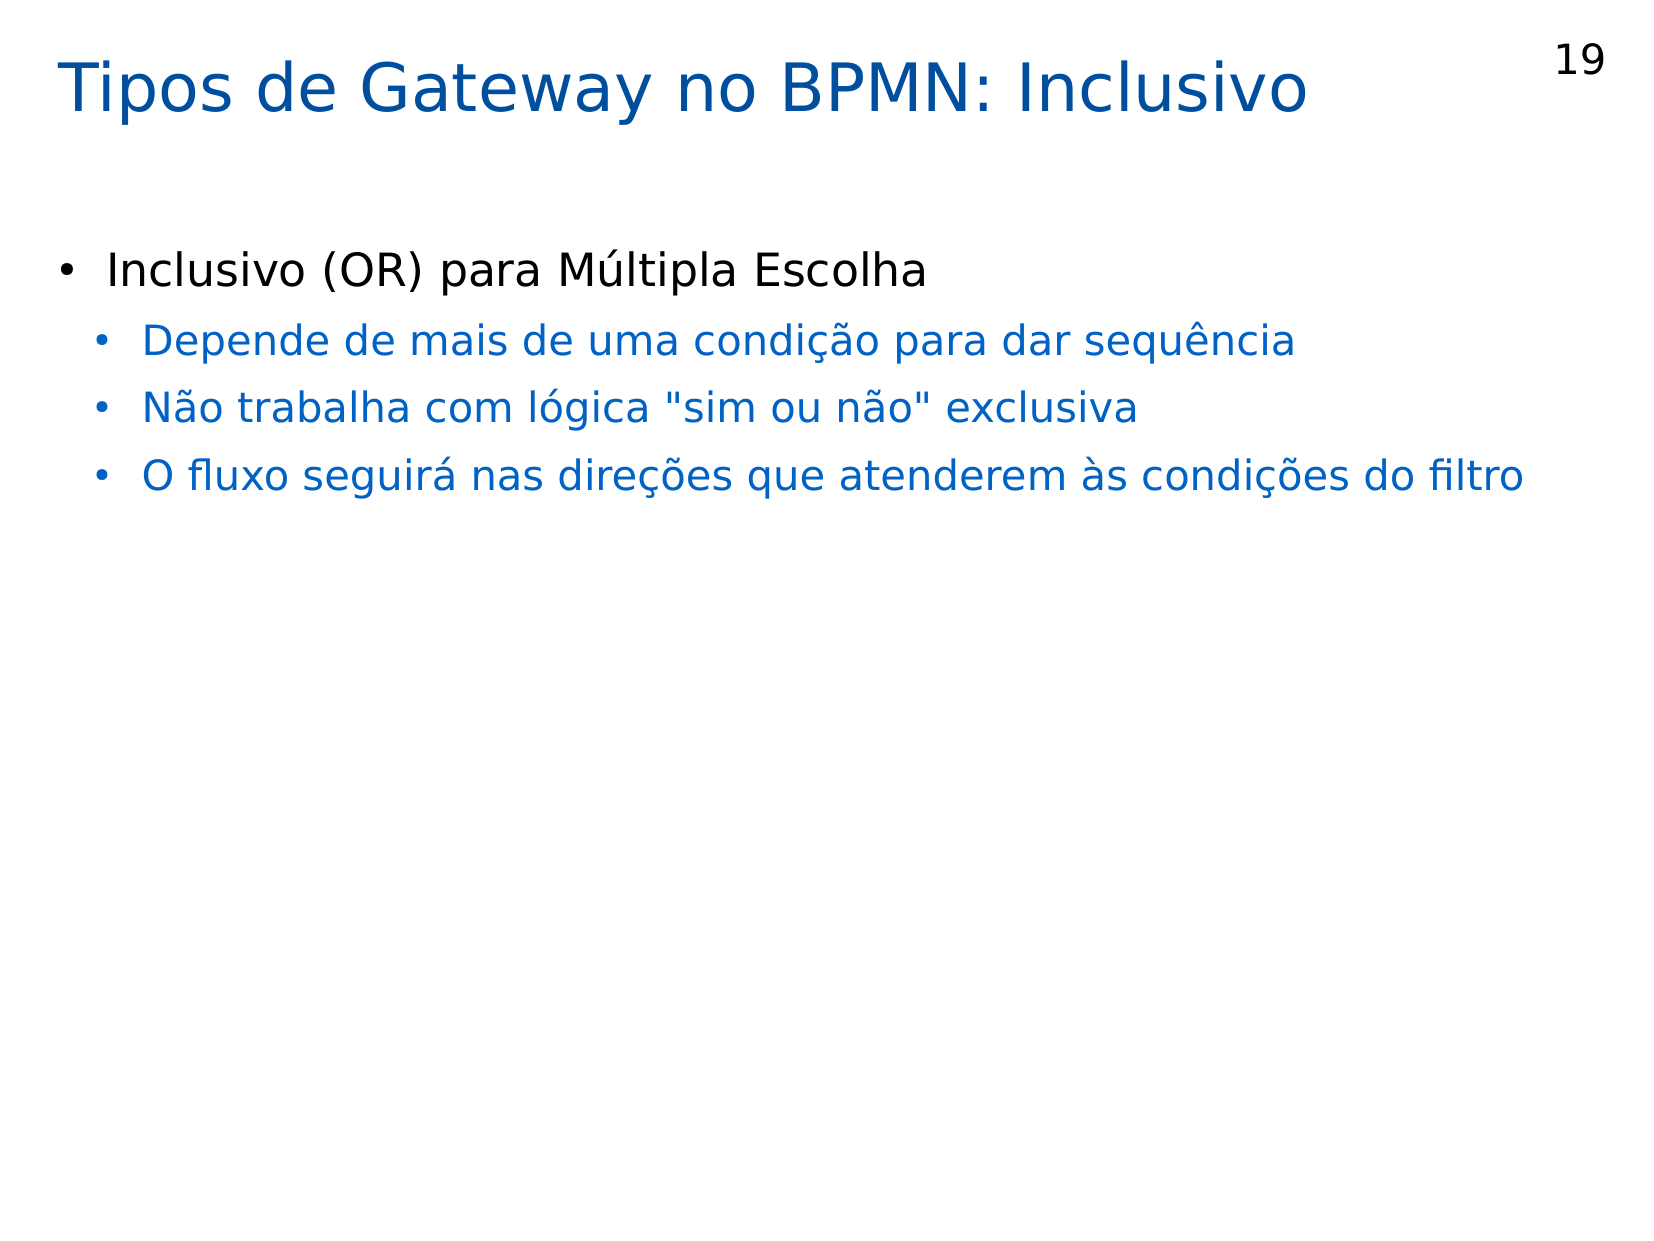

# Tipos de Gateway no BPMN: Inclusivo
19
Inclusivo (OR) para Múltipla Escolha
Depende de mais de uma condição para dar sequência
Não trabalha com lógica "sim ou não" exclusiva
O fluxo seguirá nas direções que atenderem às condições do filtro